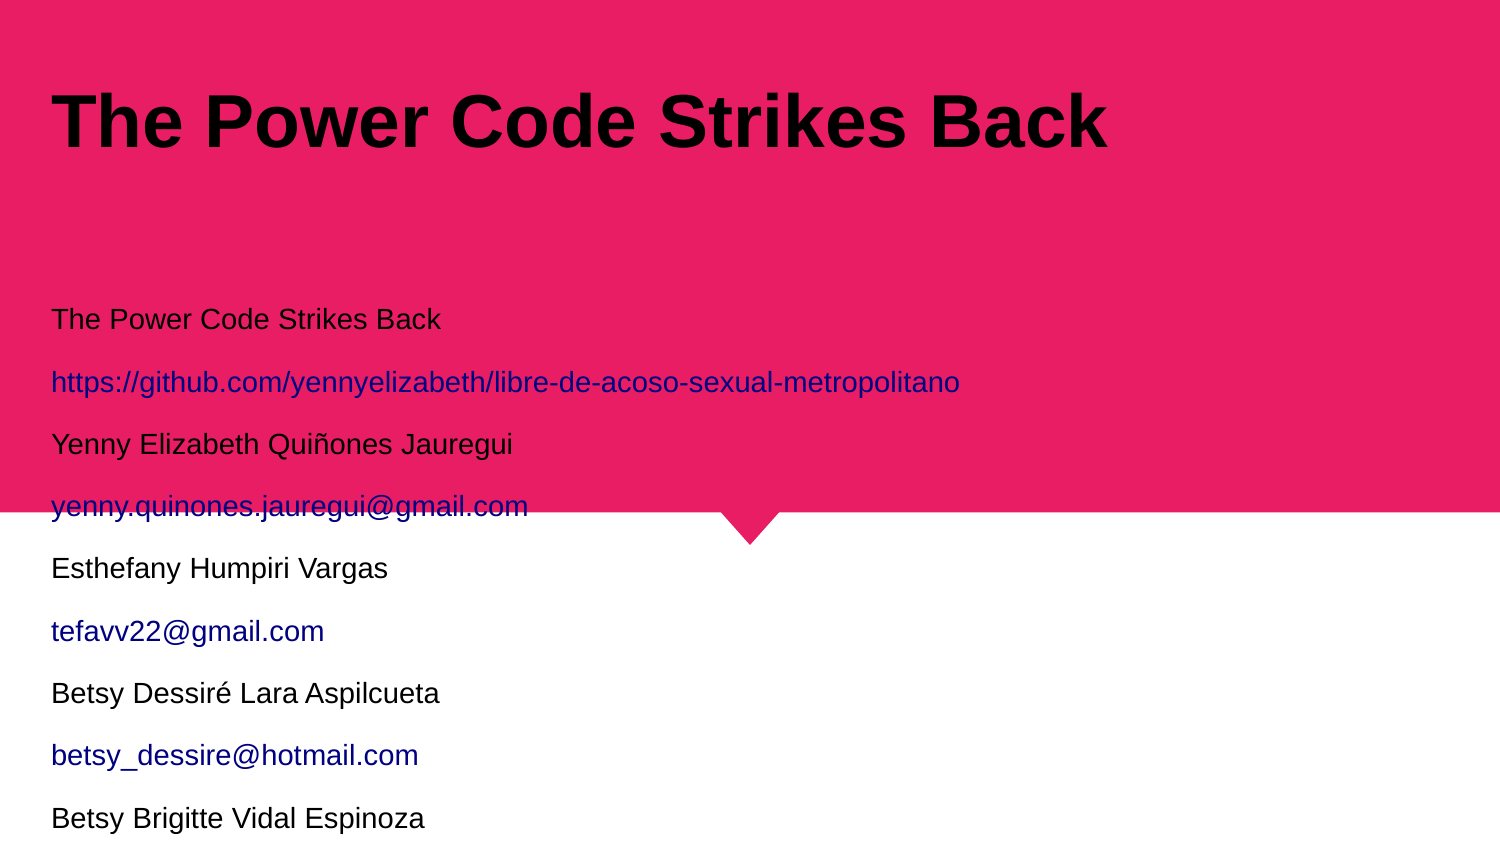

# The Power Code Strikes Back
The Power Code Strikes Back
https://github.com/yennyelizabeth/libre-de-acoso-sexual-metropolitano
Yenny Elizabeth Quiñones Jauregui
yenny.quinones.jauregui@gmail.com
Esthefany Humpiri Vargas
tefavv22@gmail.com
Betsy Dessiré Lara Aspilcueta
betsy_dessire@hotmail.com
Betsy Brigitte Vidal Espinoza
ing.betsyvies@gmail.com
Lisseth Vanessa Colqui Santos
vanessa.colsan@gmail.com